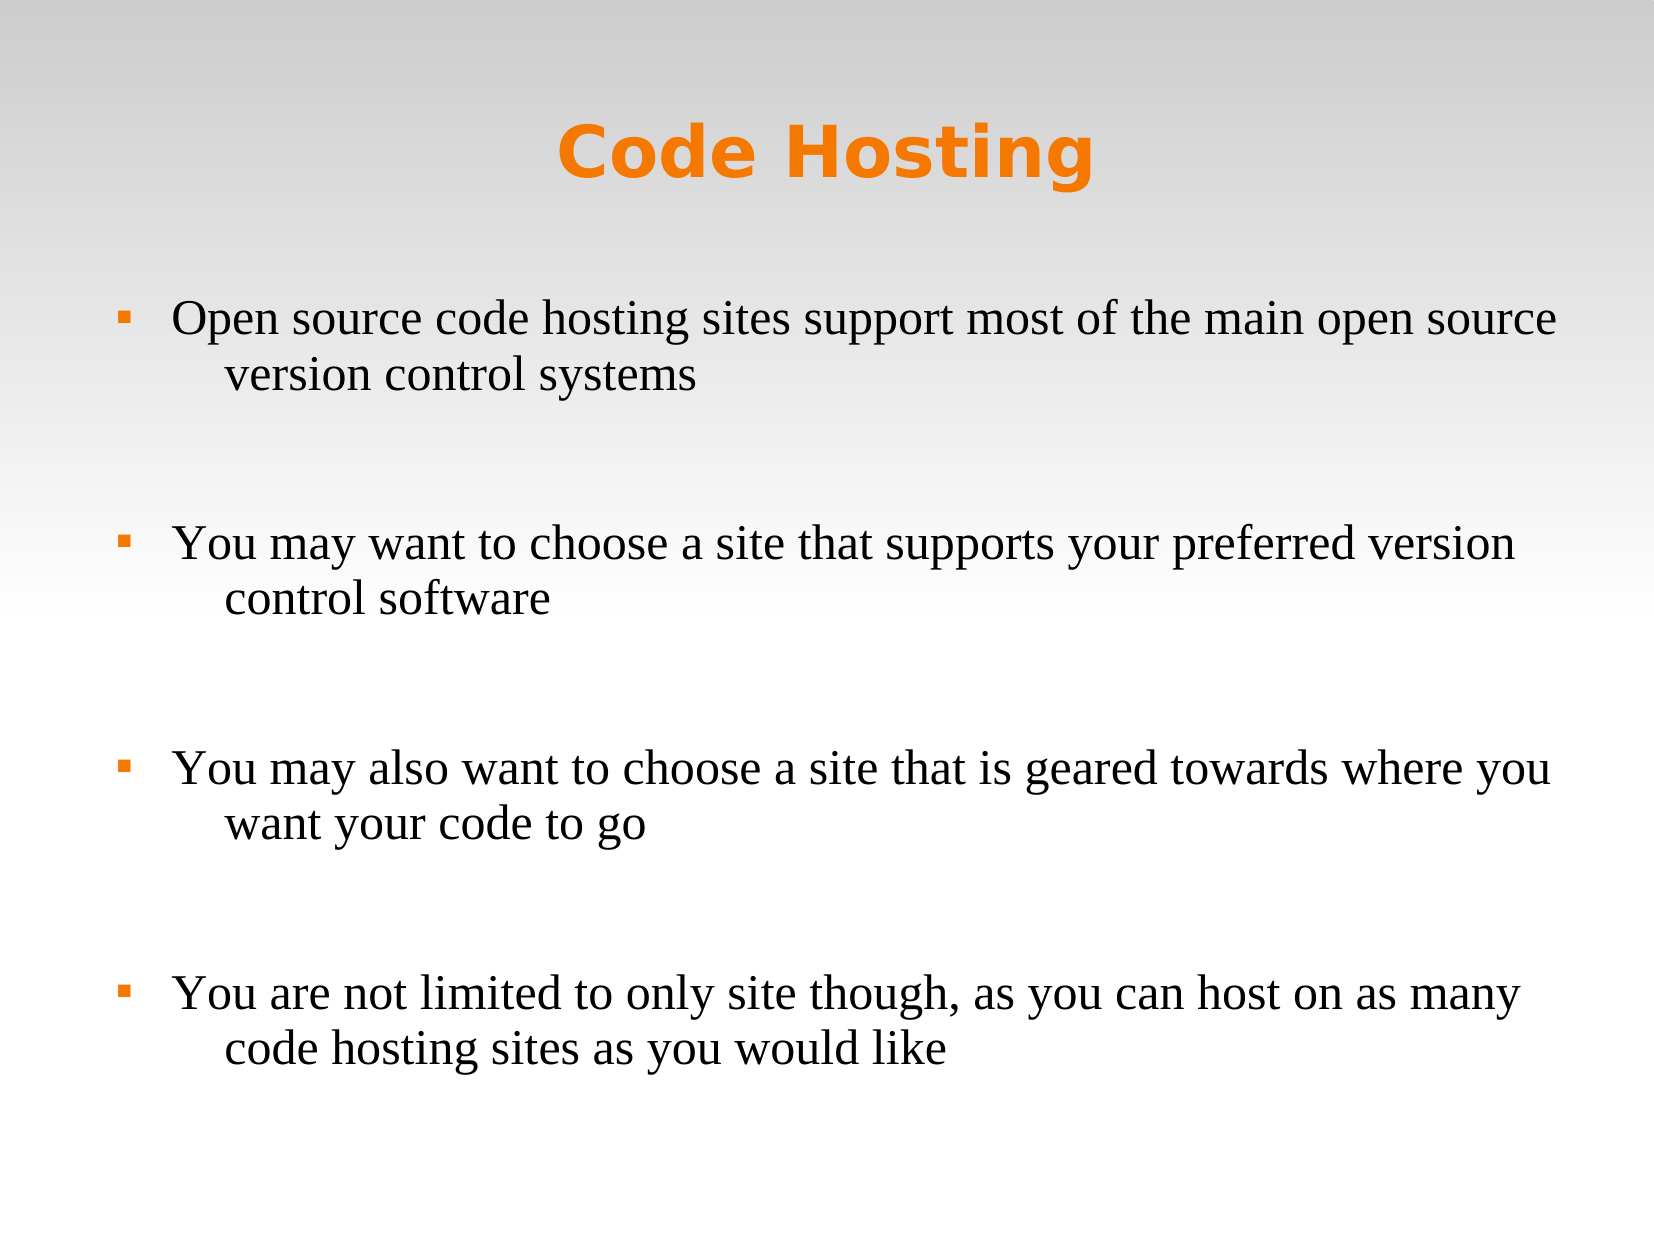

# Code Hosting
Open source code hosting sites support most of the main open source version control systems
You may want to choose a site that supports your preferred version control software
You may also want to choose a site that is geared towards where you want your code to go
You are not limited to only site though, as you can host on as many code hosting sites as you would like